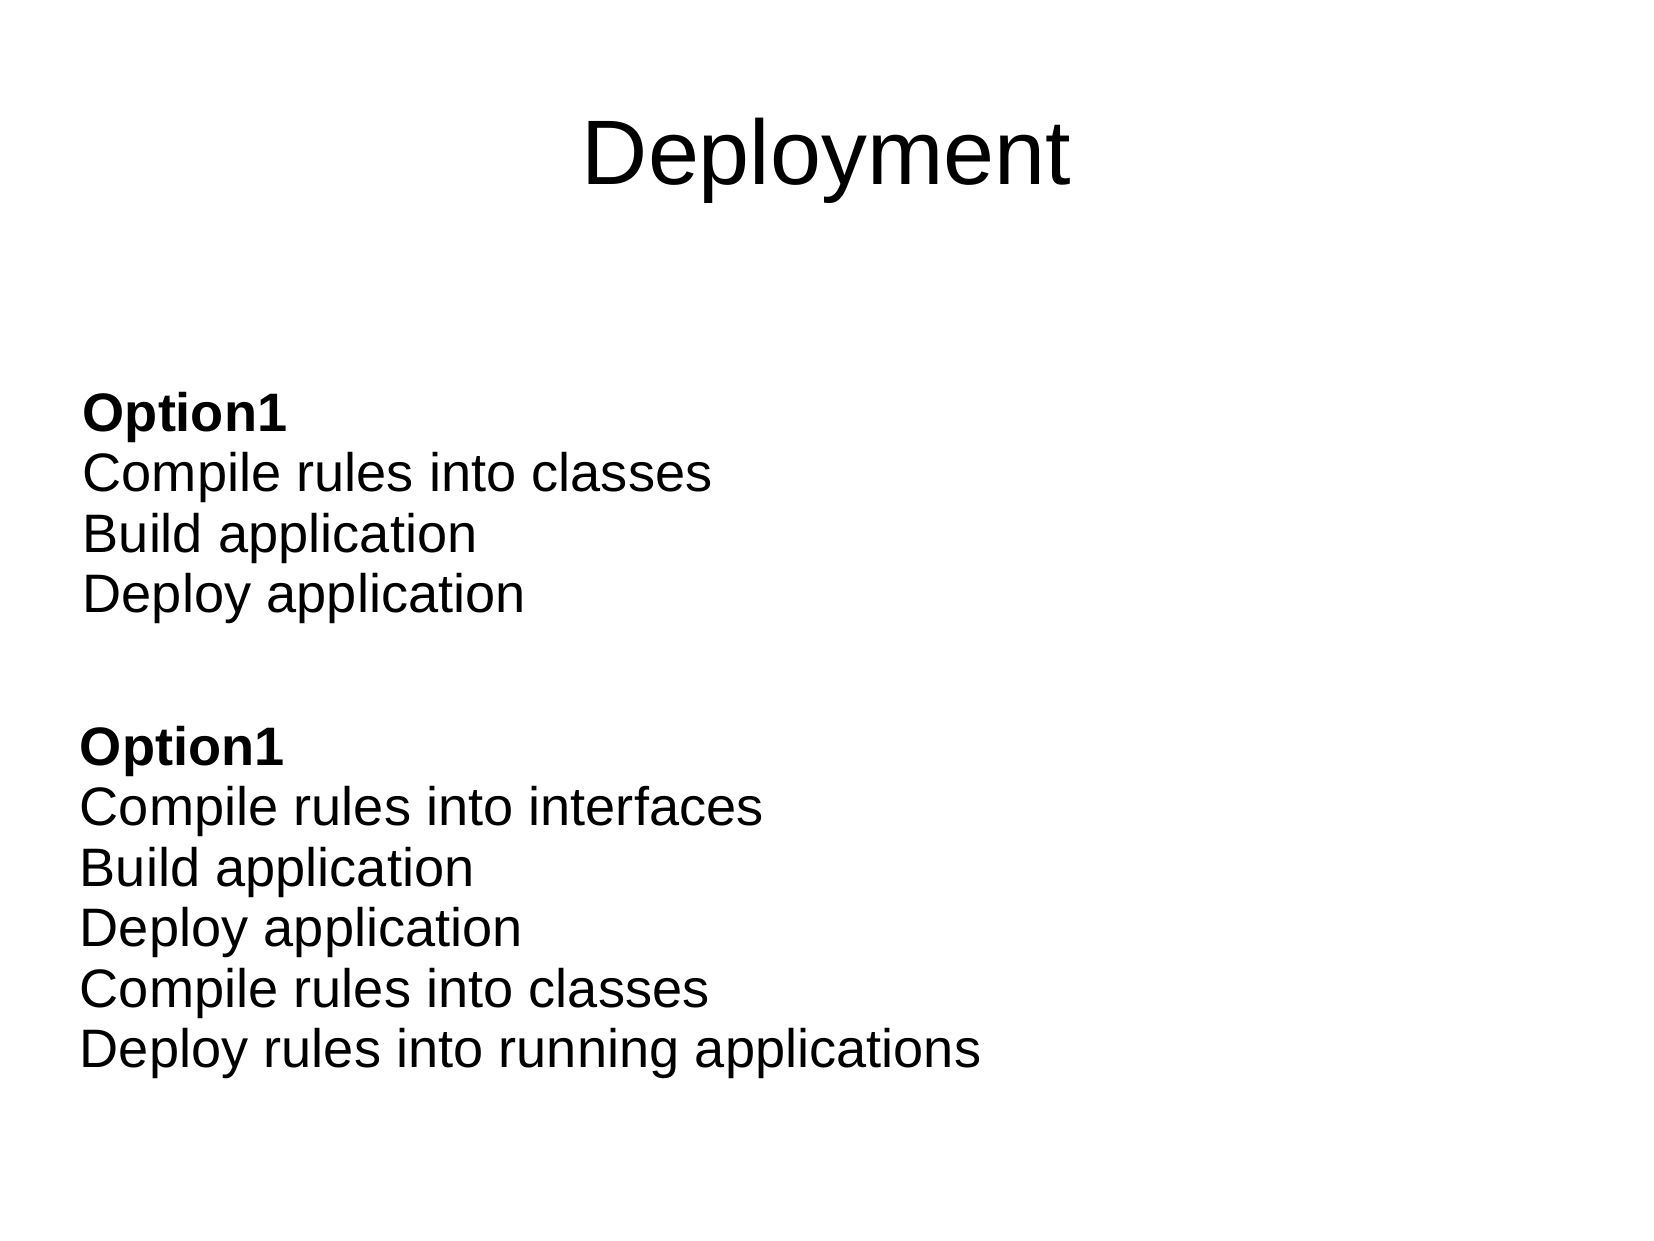

# Deployment
Option1
Compile rules into classes
Build application
Deploy application
Option1
Compile rules into interfaces
Build application
Deploy application
Compile rules into classes
Deploy rules into running applications